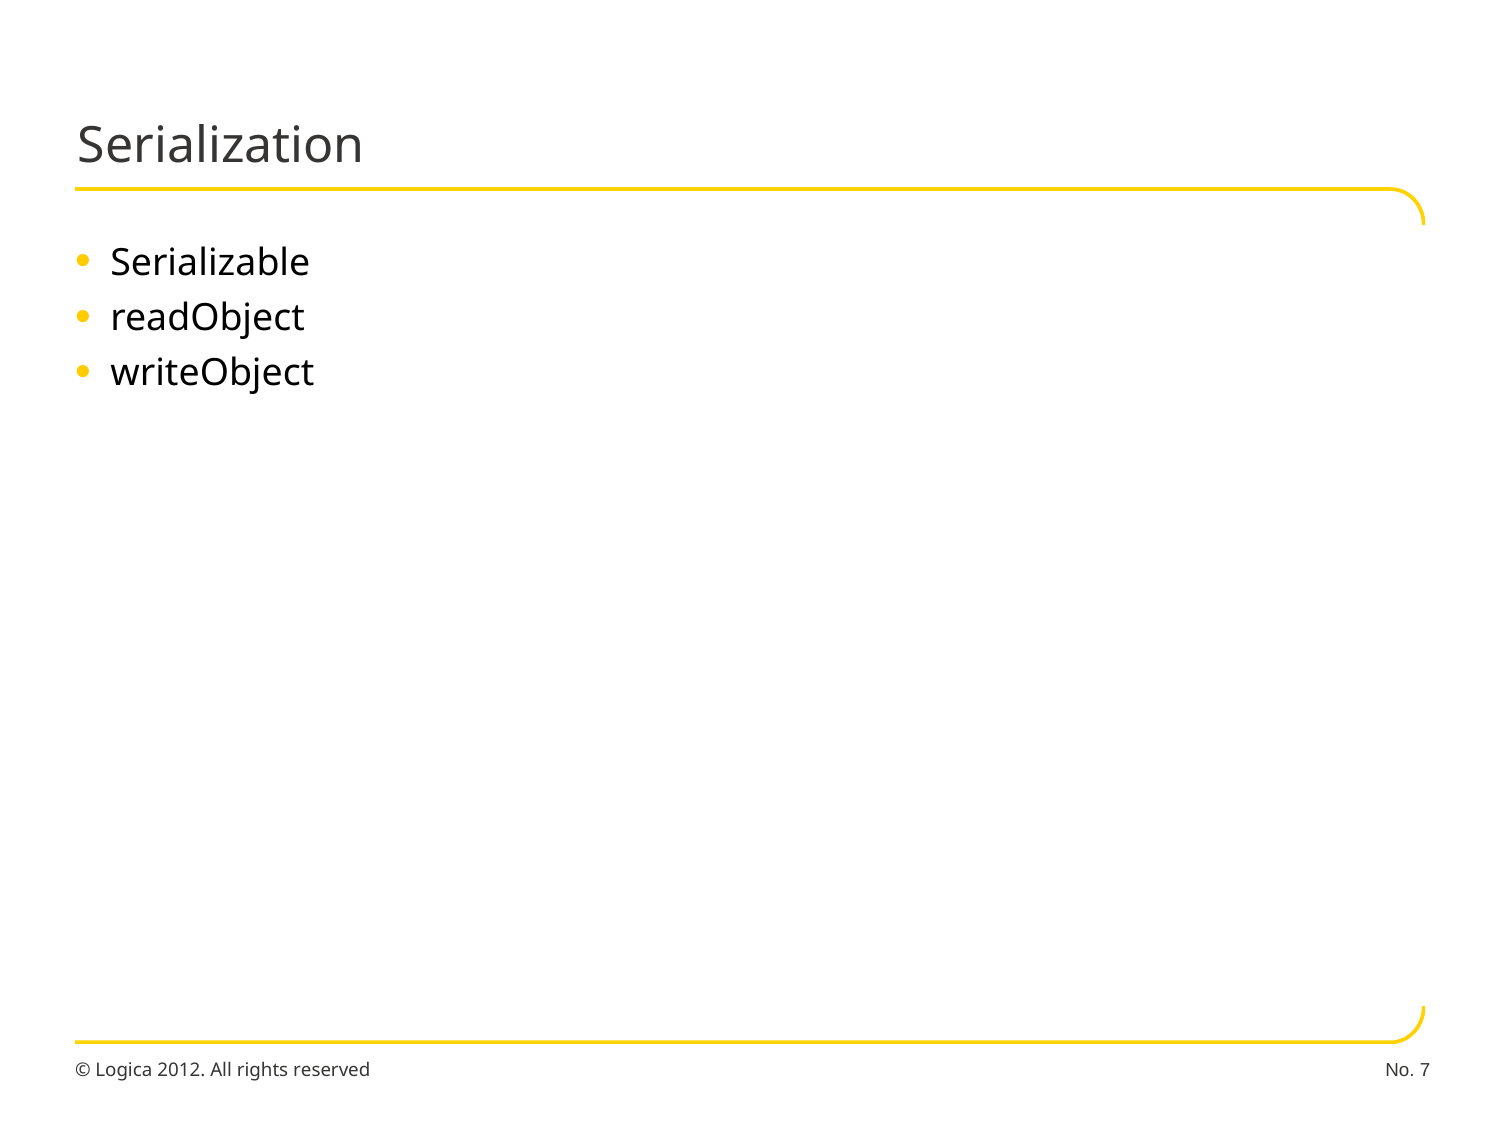

# Serialization
Paniek applicatie
Serializable
readObject
writeObject
No.
2 November 2010